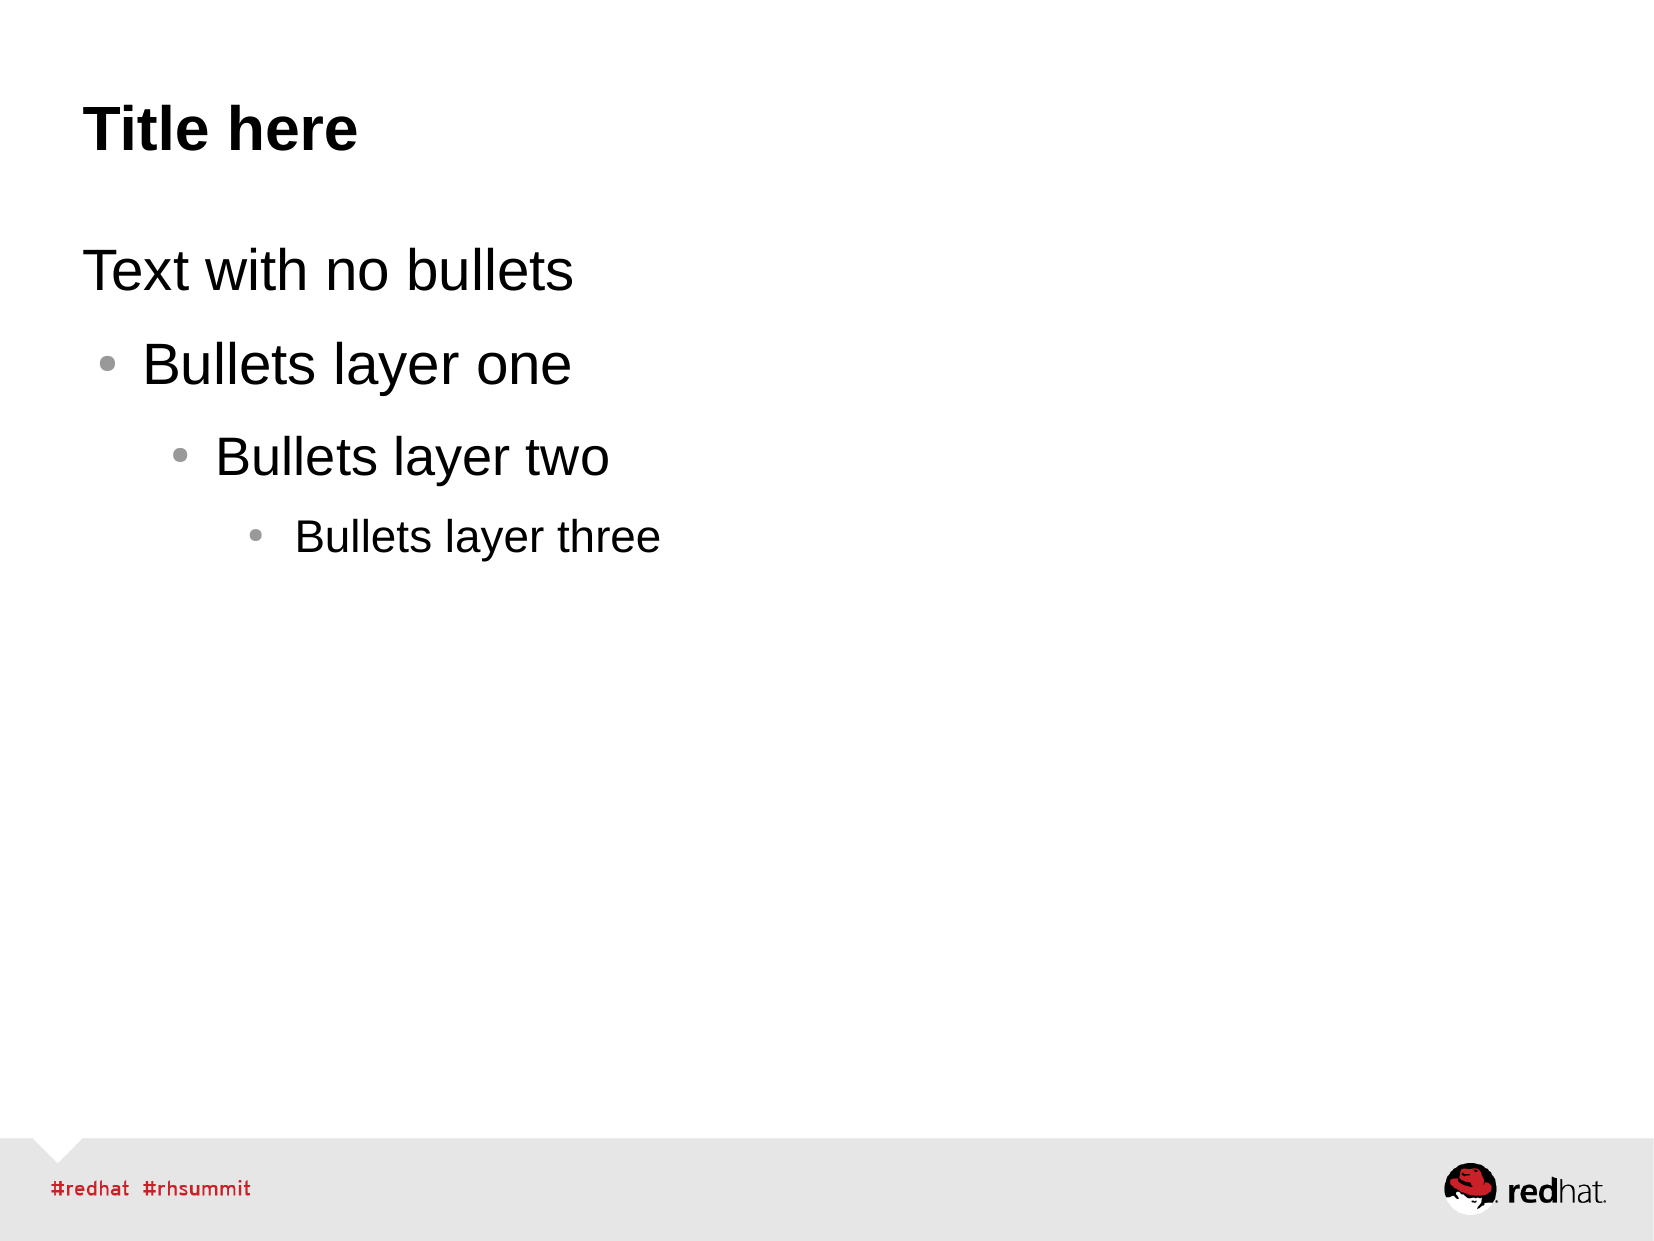

# Title here
Text with no bullets
Bullets layer one
Bullets layer two
Bullets layer three